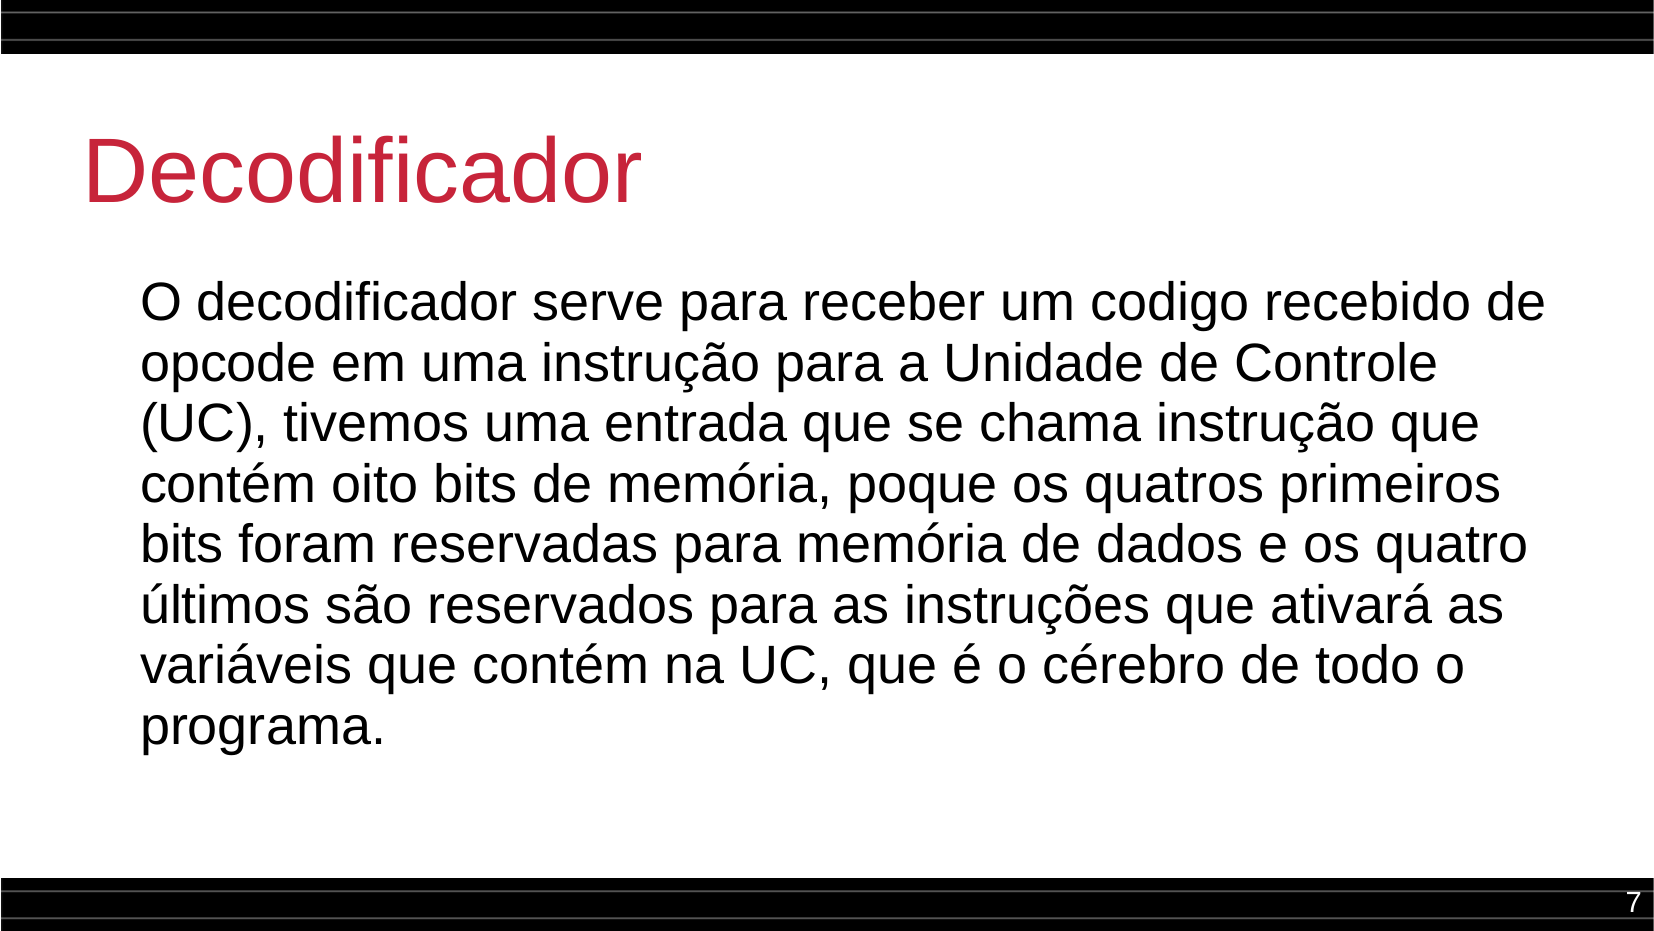

# Decodificador
O decodificador serve para receber um codigo recebido de opcode em uma instrução para a Unidade de Controle (UC), tivemos uma entrada que se chama instrução que contém oito bits de memória, poque os quatros primeiros bits foram reservadas para memória de dados e os quatro últimos são reservados para as instruções que ativará as variáveis que contém na UC, que é o cérebro de todo o programa.